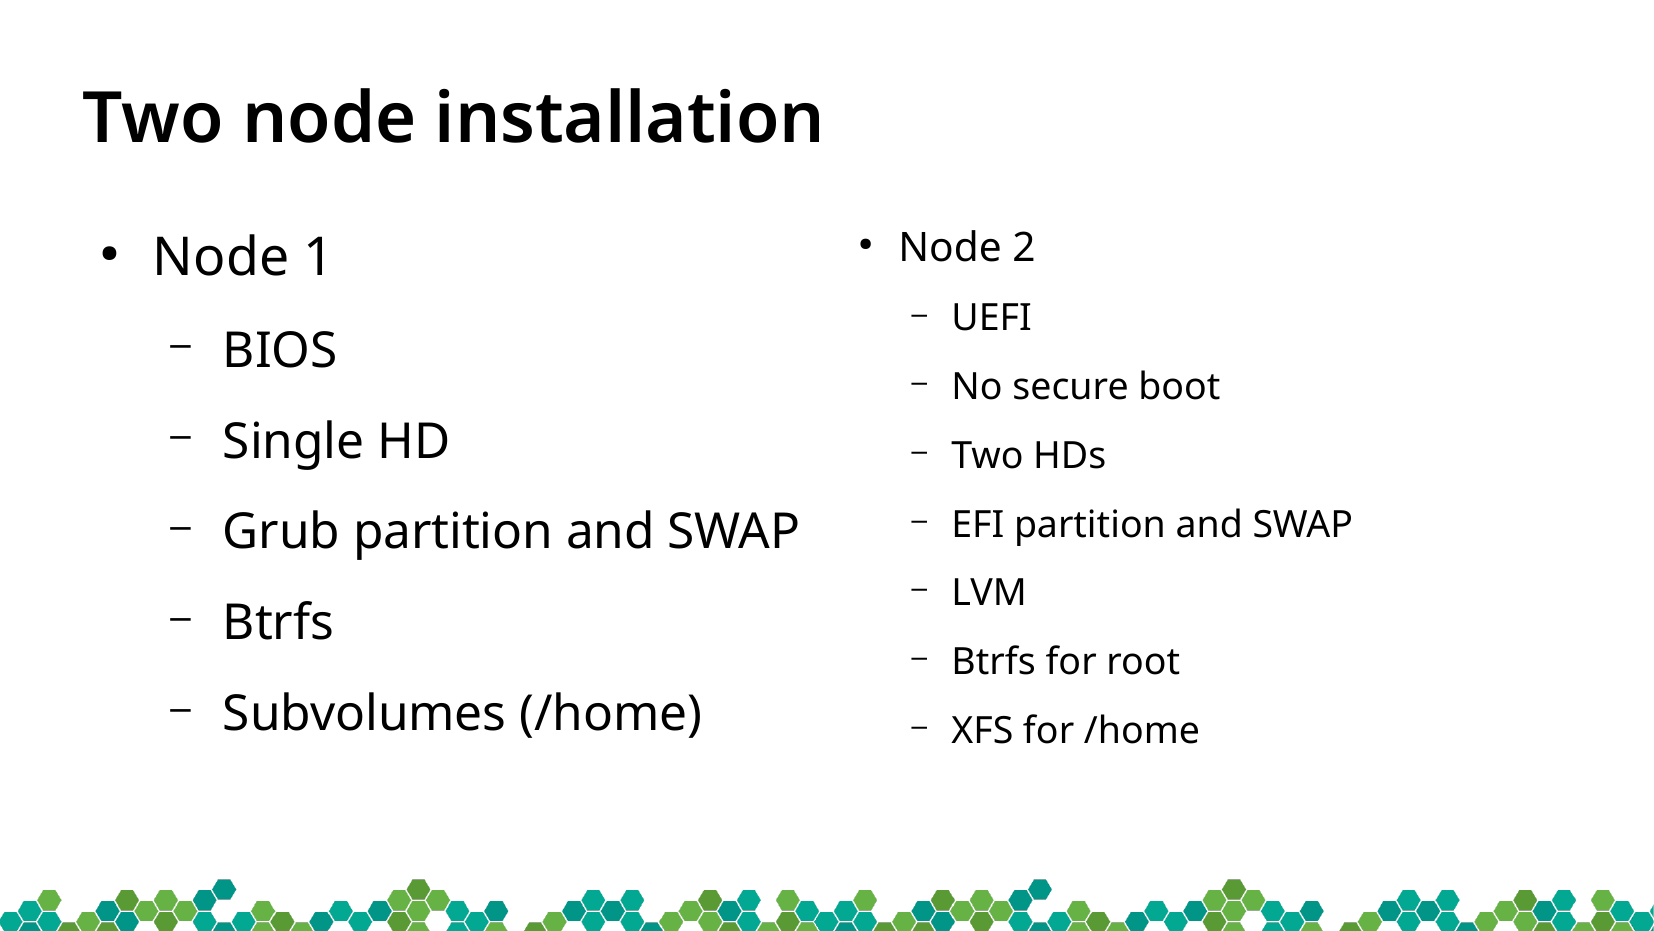

# Two node installation
Node 1
BIOS
Single HD
Grub partition and SWAP
Btrfs
Subvolumes (/home)
Node 2
UEFI
No secure boot
Two HDs
EFI partition and SWAP
LVM
Btrfs for root
XFS for /home